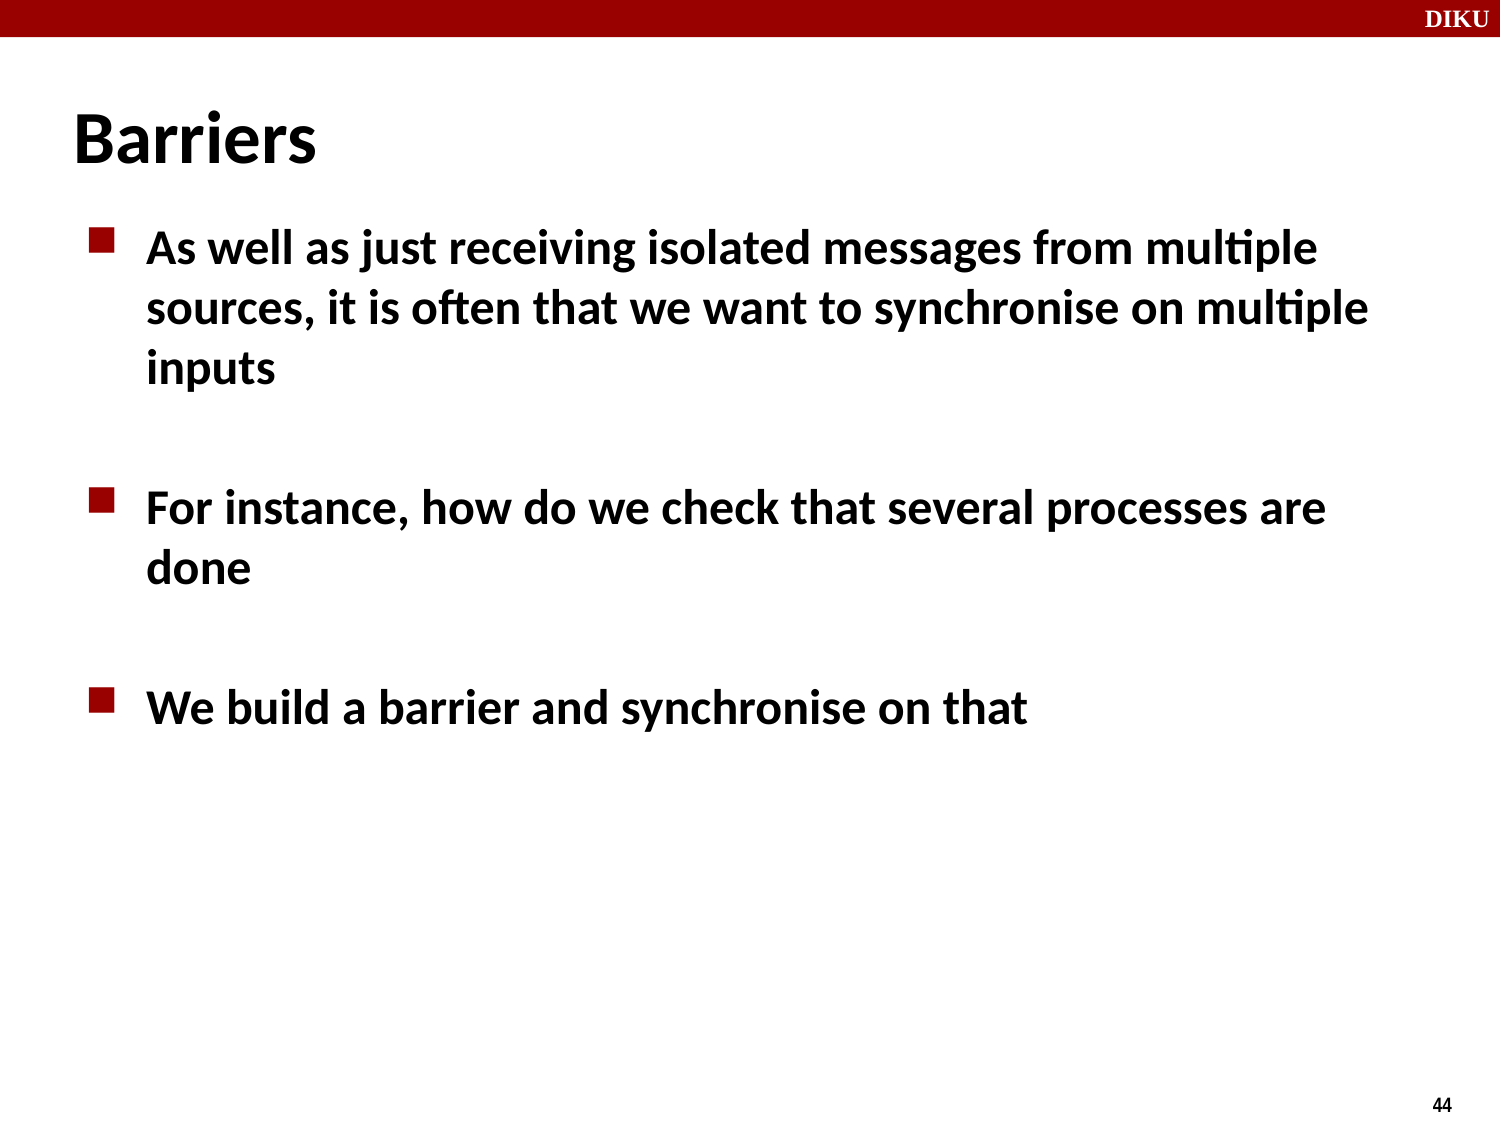

Barriers
As well as just receiving isolated messages from multiple sources, it is often that we want to synchronise on multiple inputs
For instance, how do we check that several processes are done
We build a barrier and synchronise on that